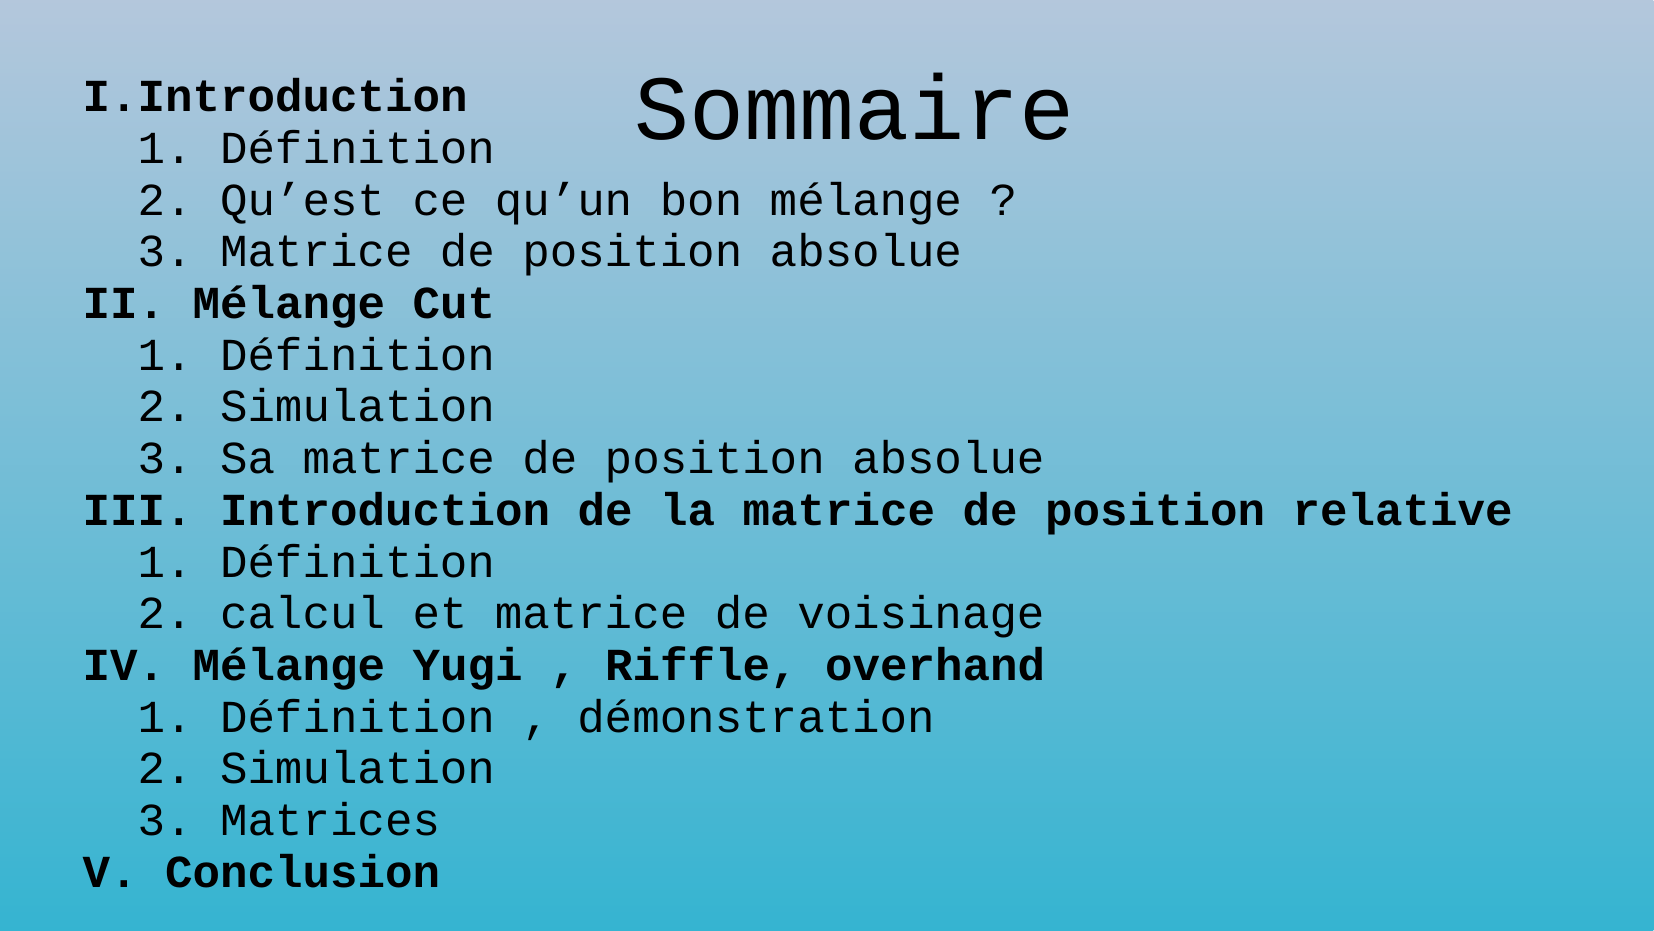

# Sommaire
I.Introduction
 1. Définition
 2. Qu’est ce qu’un bon mélange ?
 3. Matrice de position absolue
II. Mélange Cut
 1. Définition
 2. Simulation
 3. Sa matrice de position absolue
III. Introduction de la matrice de position relative
 1. Définition
 2. calcul et matrice de voisinage
IV. Mélange Yugi , Riffle, overhand
 1. Définition , démonstration
 2. Simulation
 3. Matrices
V. Conclusion